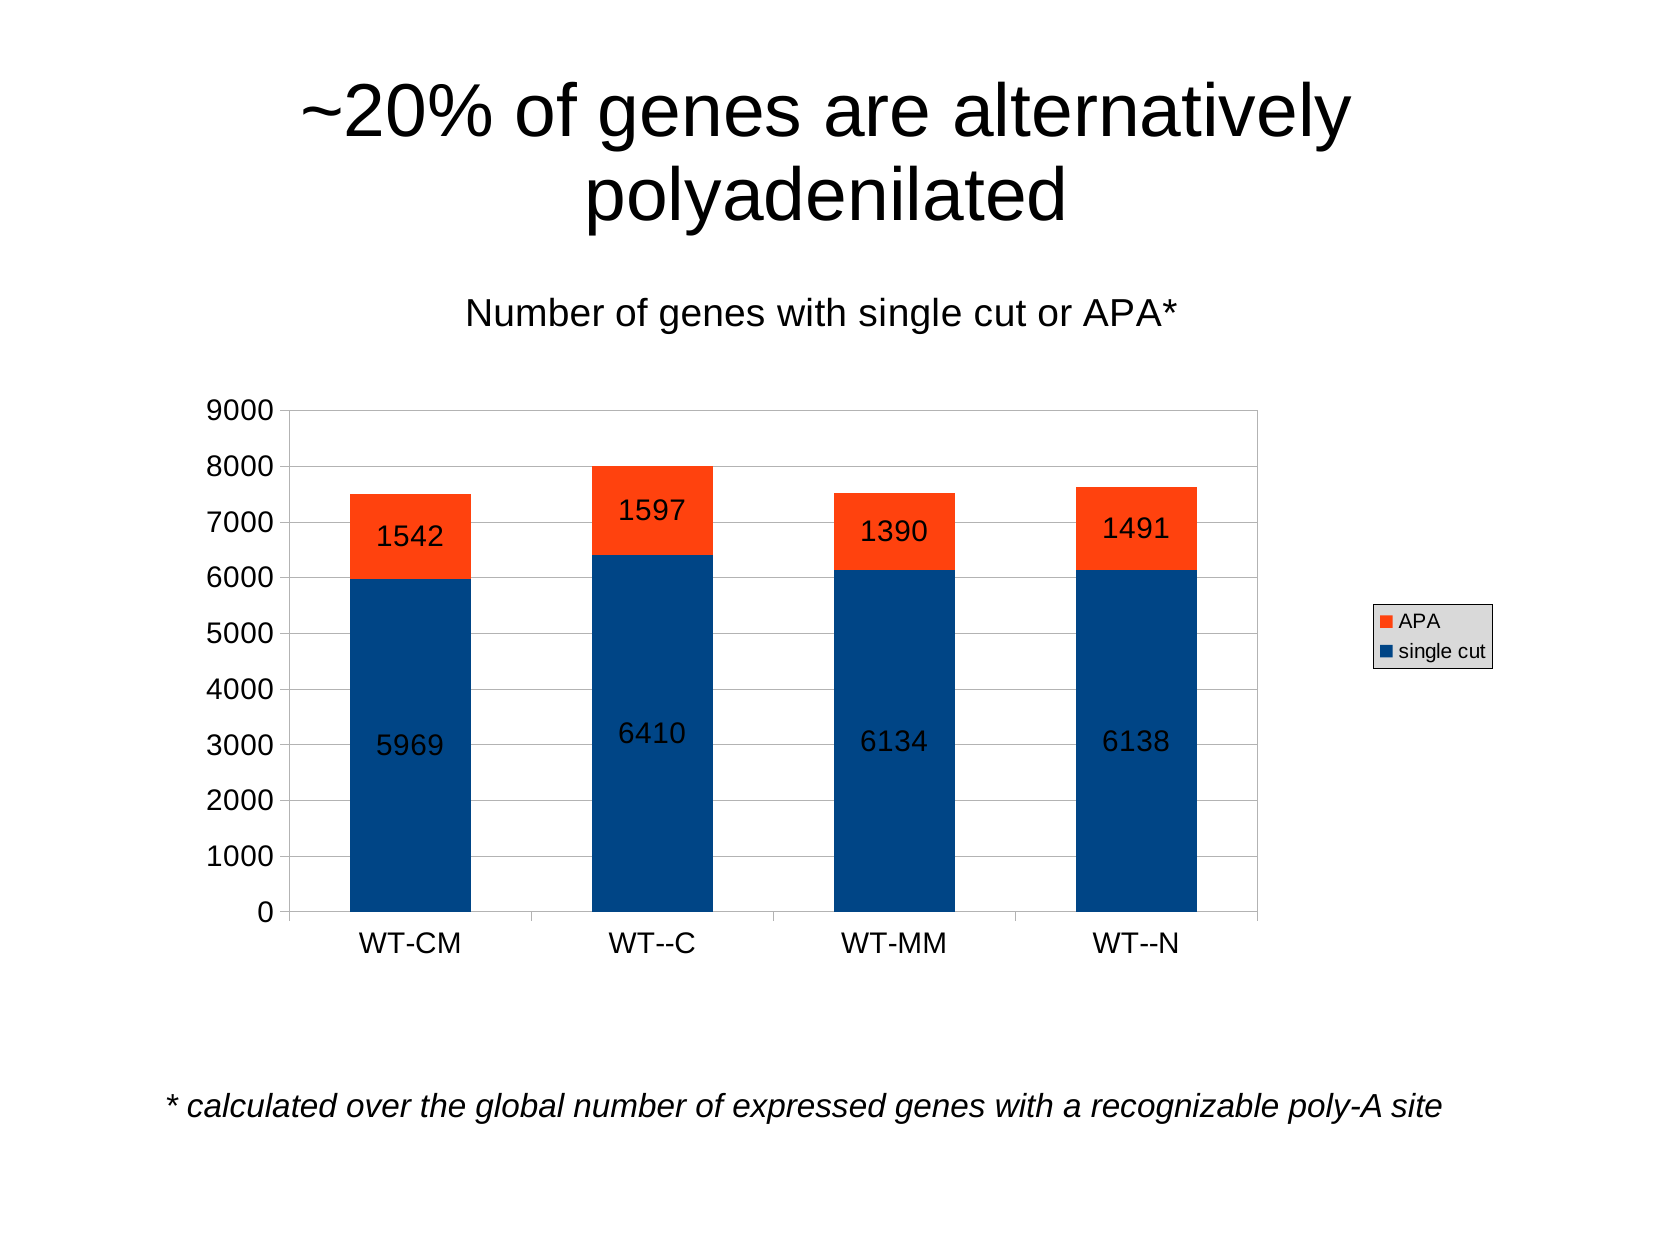

# ~20% of genes are alternatively polyadenilated
### Chart: Number of genes with single cut or APA*
| Category | single cut | APA |
|---|---|---|
| WT-CM | 5969.0 | 1542.0 |
| WT--C | 6410.0 | 1597.0 |
| WT-MM | 6134.0 | 1390.0 |
| WT--N | 6138.0 | 1491.0 |* calculated over the global number of expressed genes with a recognizable poly-A site